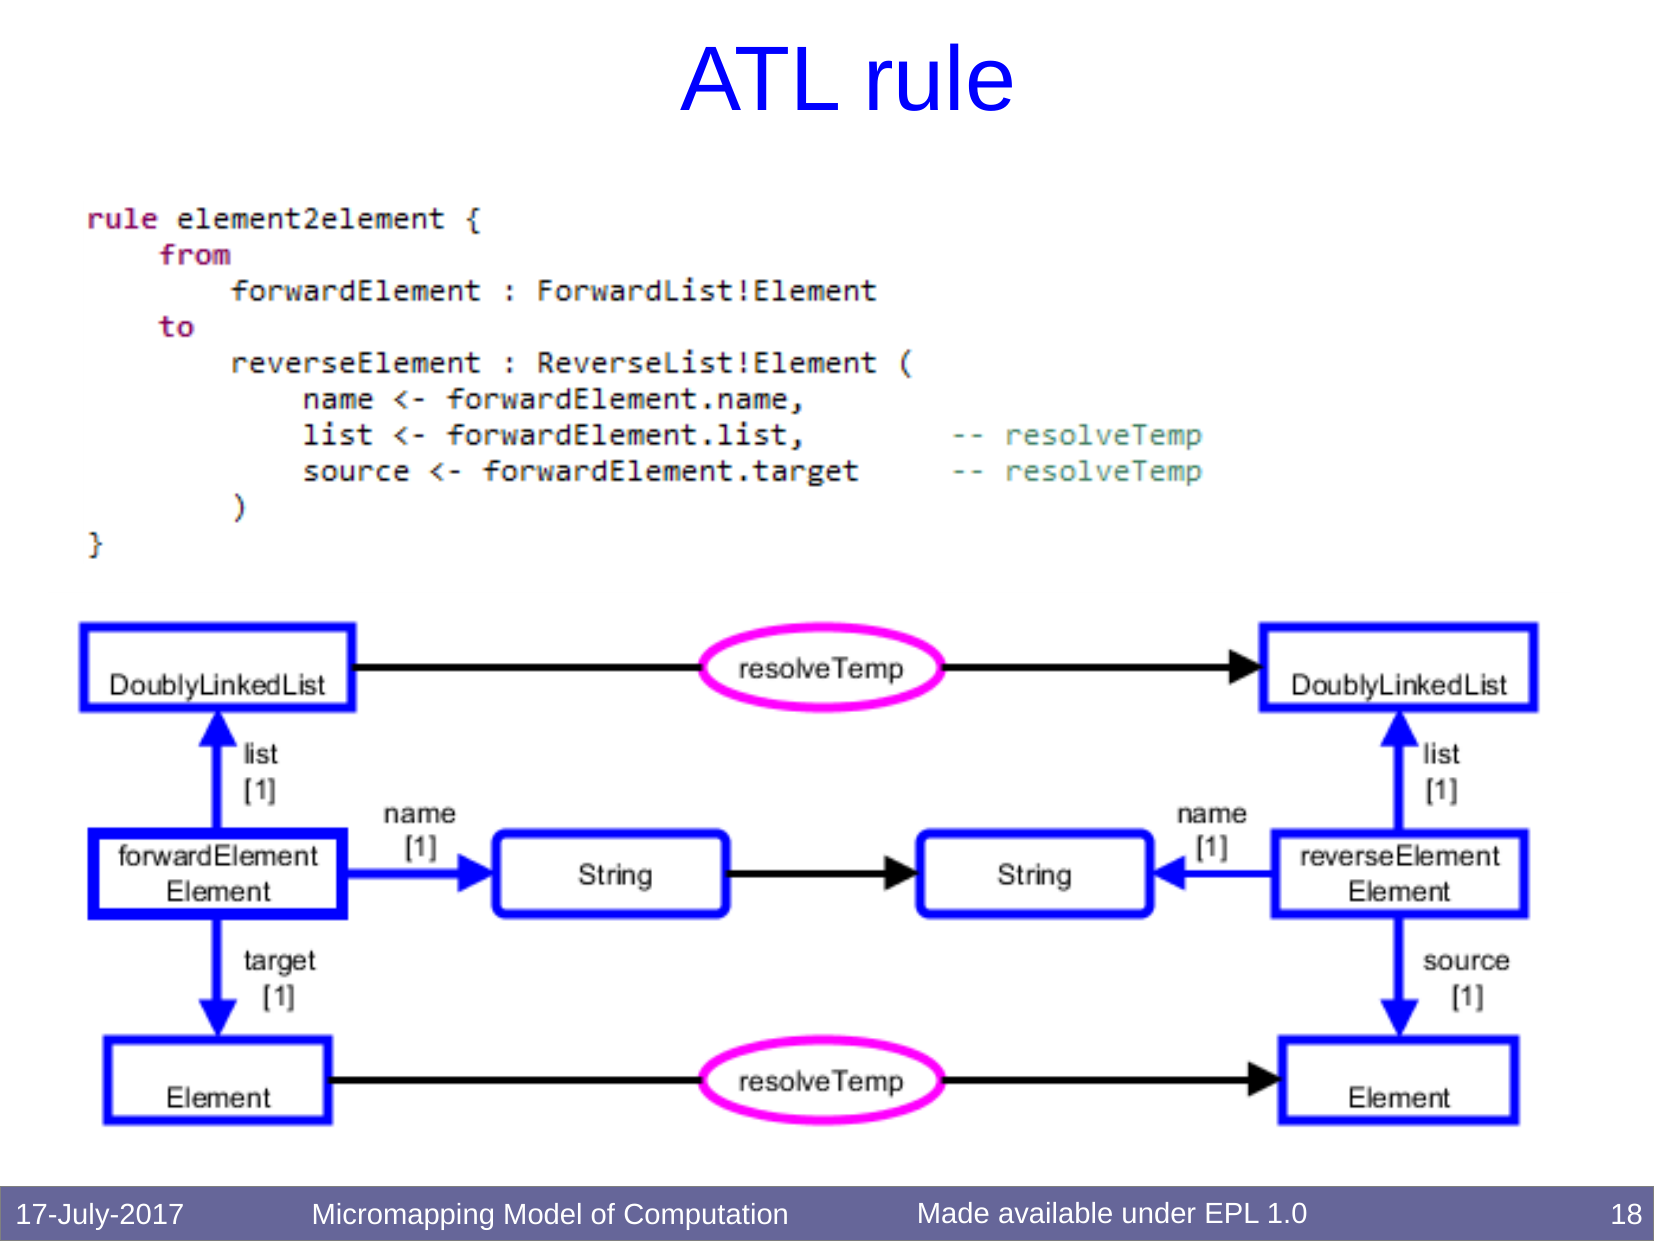

ATL rule
#
17-July-2017
Micromapping Model of Computation
18